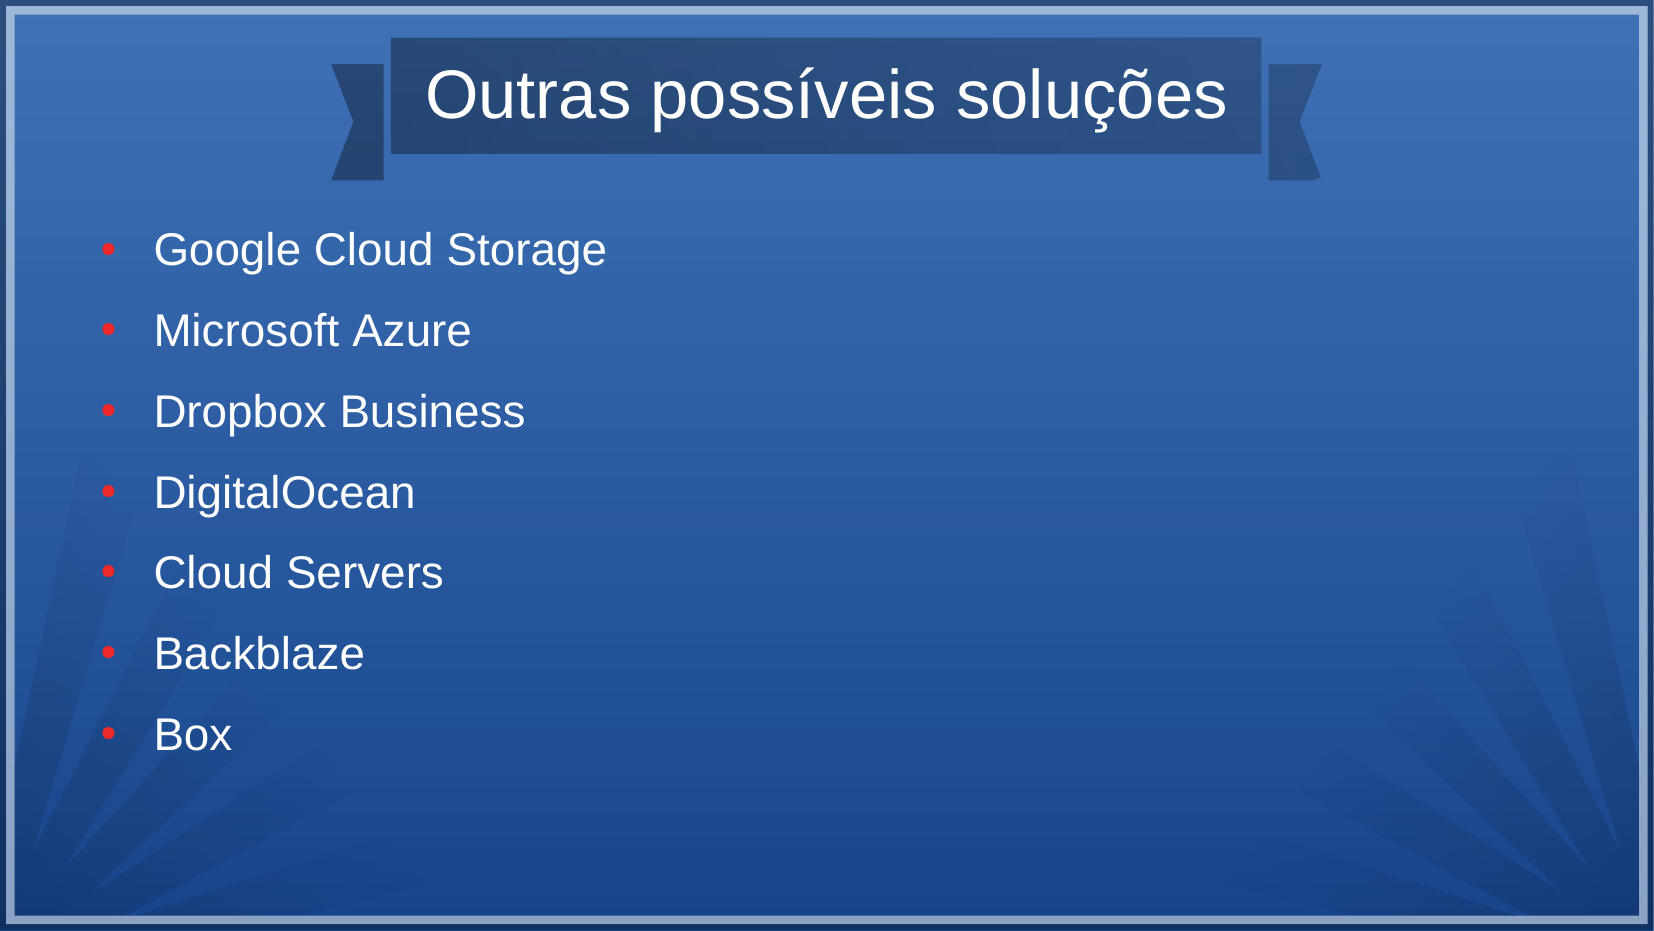

# Outras possíveis soluções
Google Cloud Storage
Microsoft Azure
Dropbox Business
DigitalOcean
Cloud Servers
Backblaze
Box